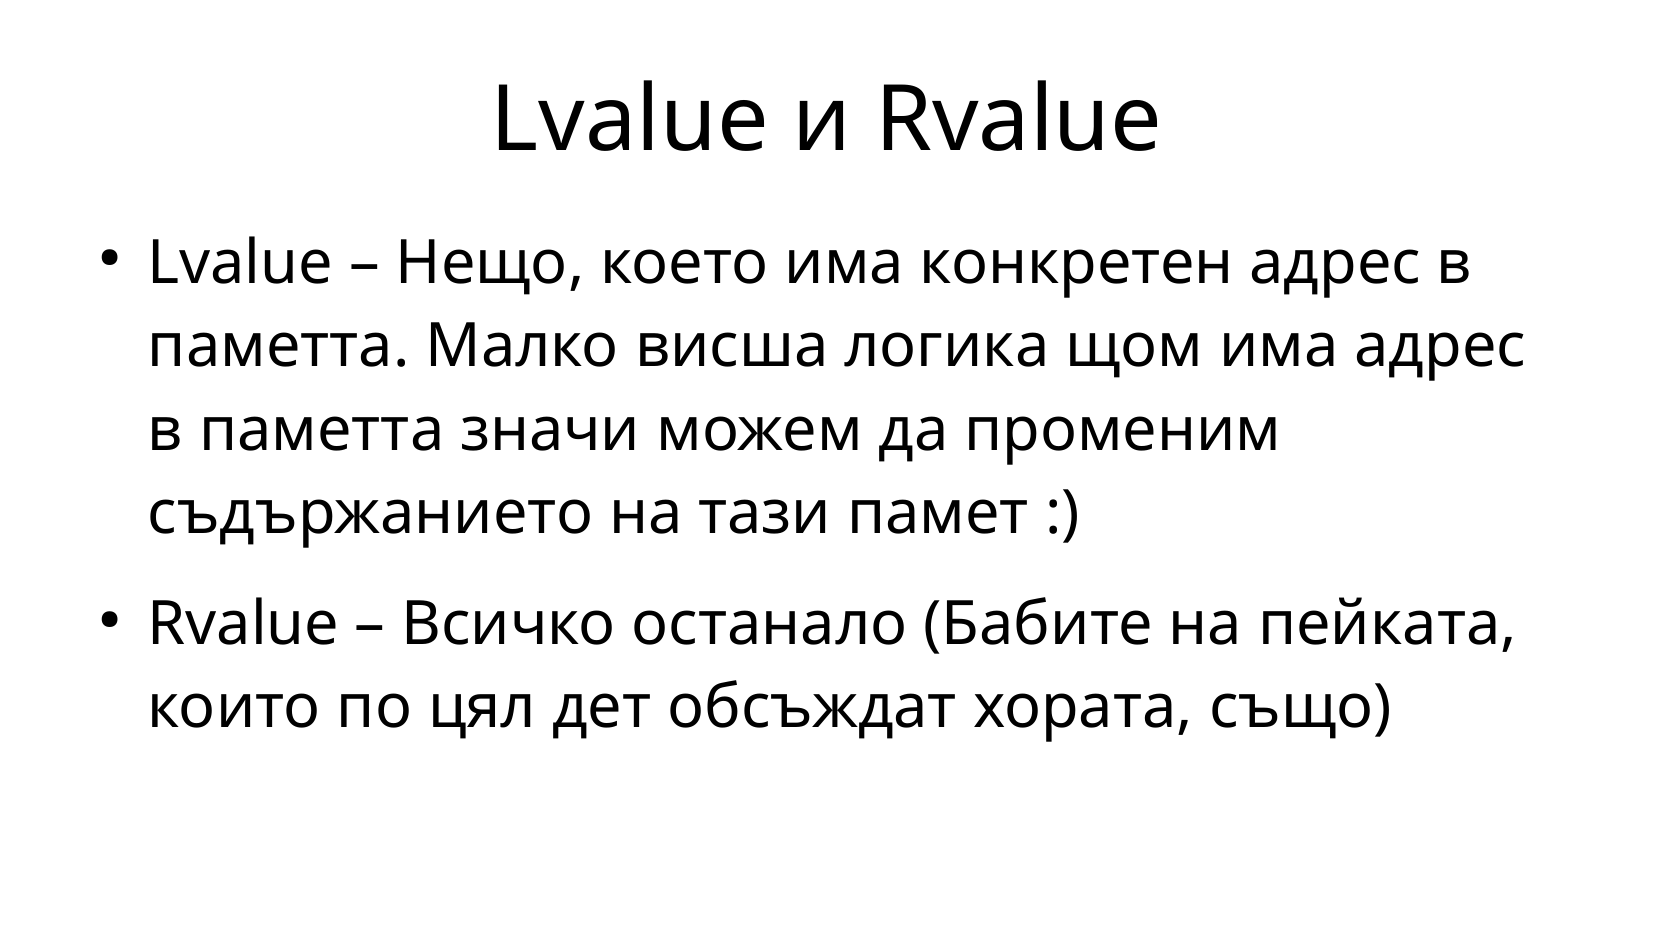

# Lvalue и Rvalue
Lvalue – Нещо, което има конкретен адрес в паметта. Малко висша логика щом има адрес в паметта значи можем да променим съдържанието на тази памет :)
Rvalue – Всичко останало (Бабите на пейката, които по цял дет обсъждат хората, също)